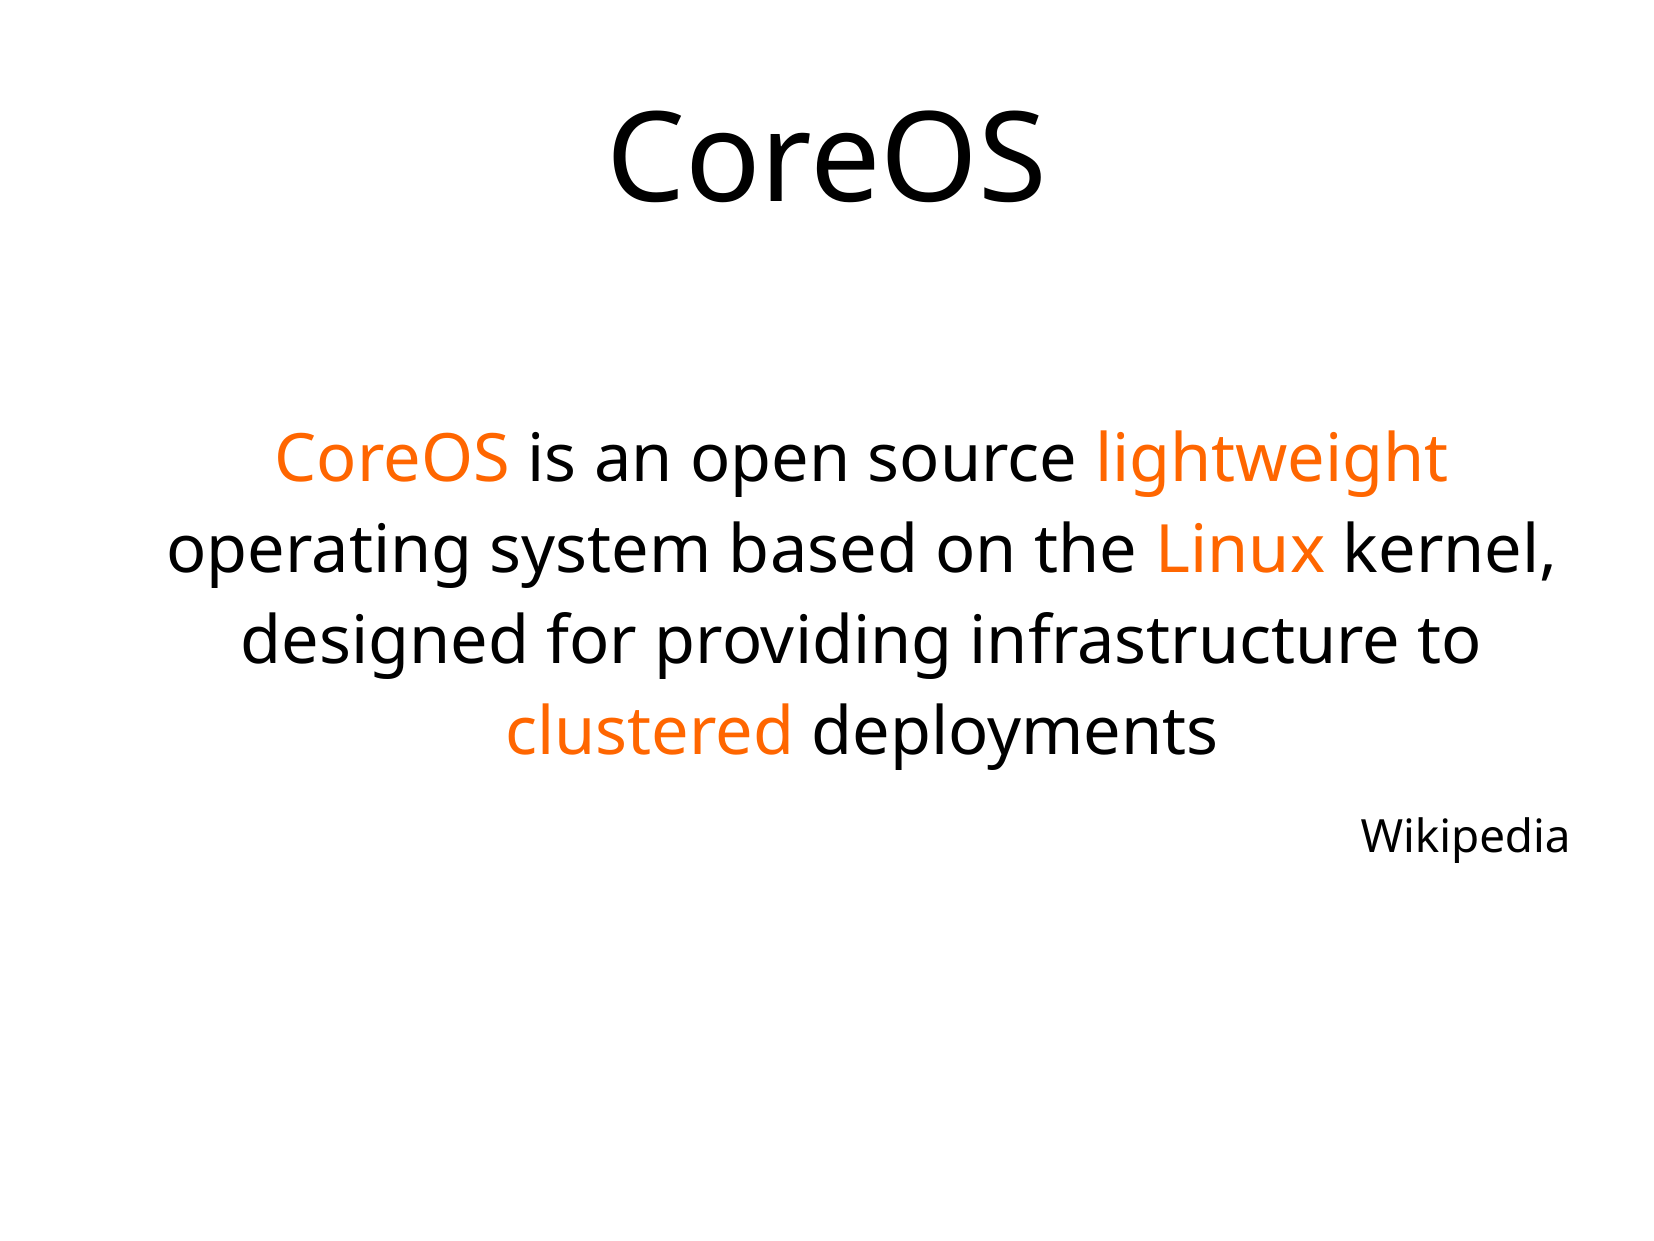

# CoreOS
CoreOS is an open source lightweight operating system based on the Linux kernel, designed for providing infrastructure to clustered deployments
Wikipedia